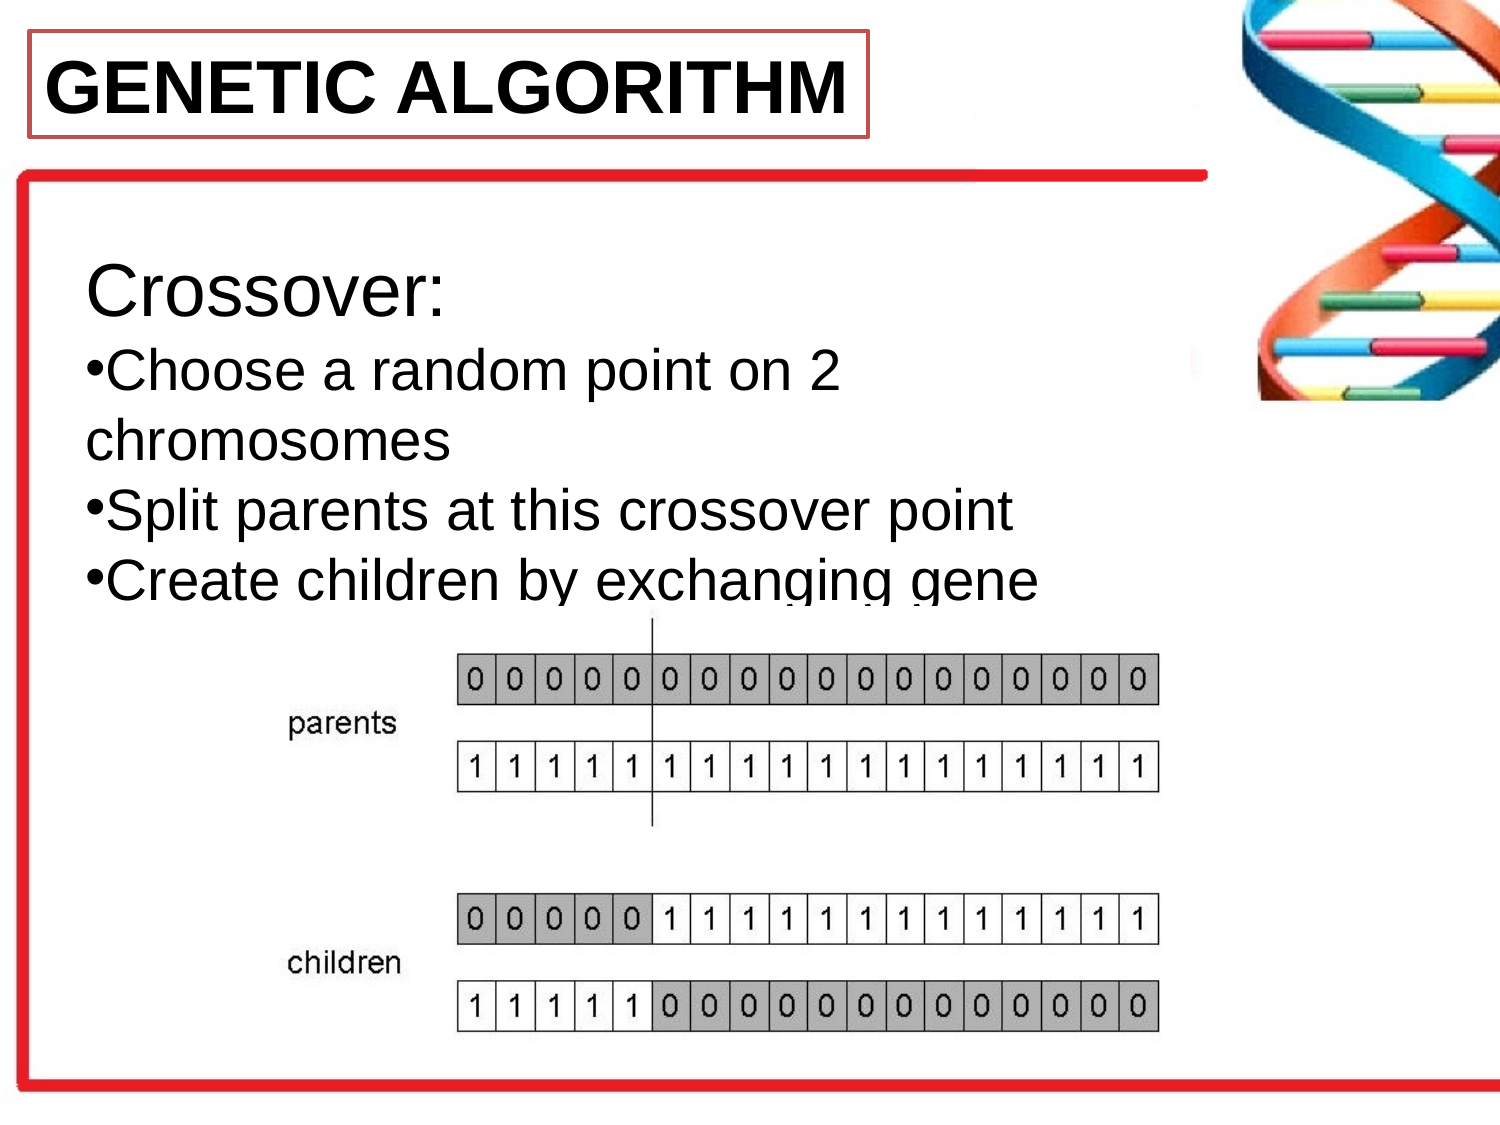

GENETIC ALGORITHM
Crossover:
Choose a random point on 2 chromosomes
Split parents at this crossover point
Create children by exchanging gene
#